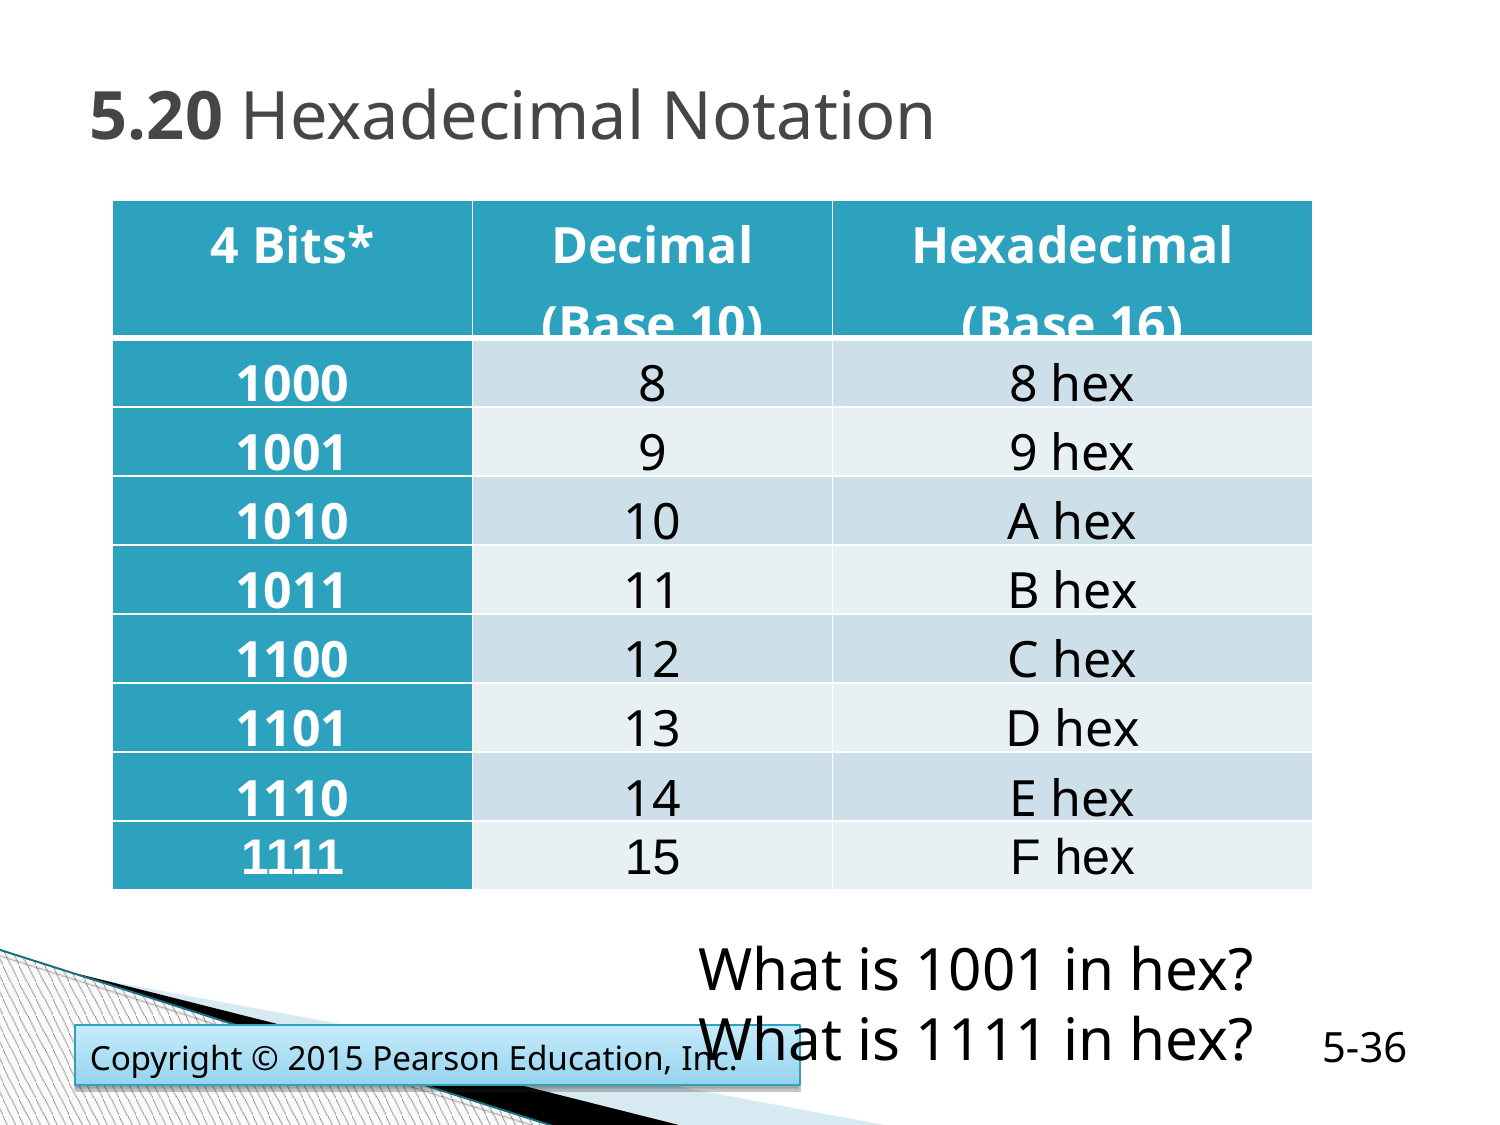

# 5.20 Hexadecimal Notation
| 4 Bits\* | Decimal (Base 10) | Hexadecimal (Base 16) |
| --- | --- | --- |
| 1000 | 8 | 8 hex |
| 1001 | 9 | 9 hex |
| 1010 | 10 | A hex |
| 1011 | 11 | B hex |
| 1100 | 12 | C hex |
| 1101 | 13 | D hex |
| 1110 | 14 | E hex |
| 1111 | 15 | F hex |
What is 1001 in hex?
What is 1111 in hex?
Copyright © 2015 Pearson Education, Inc.